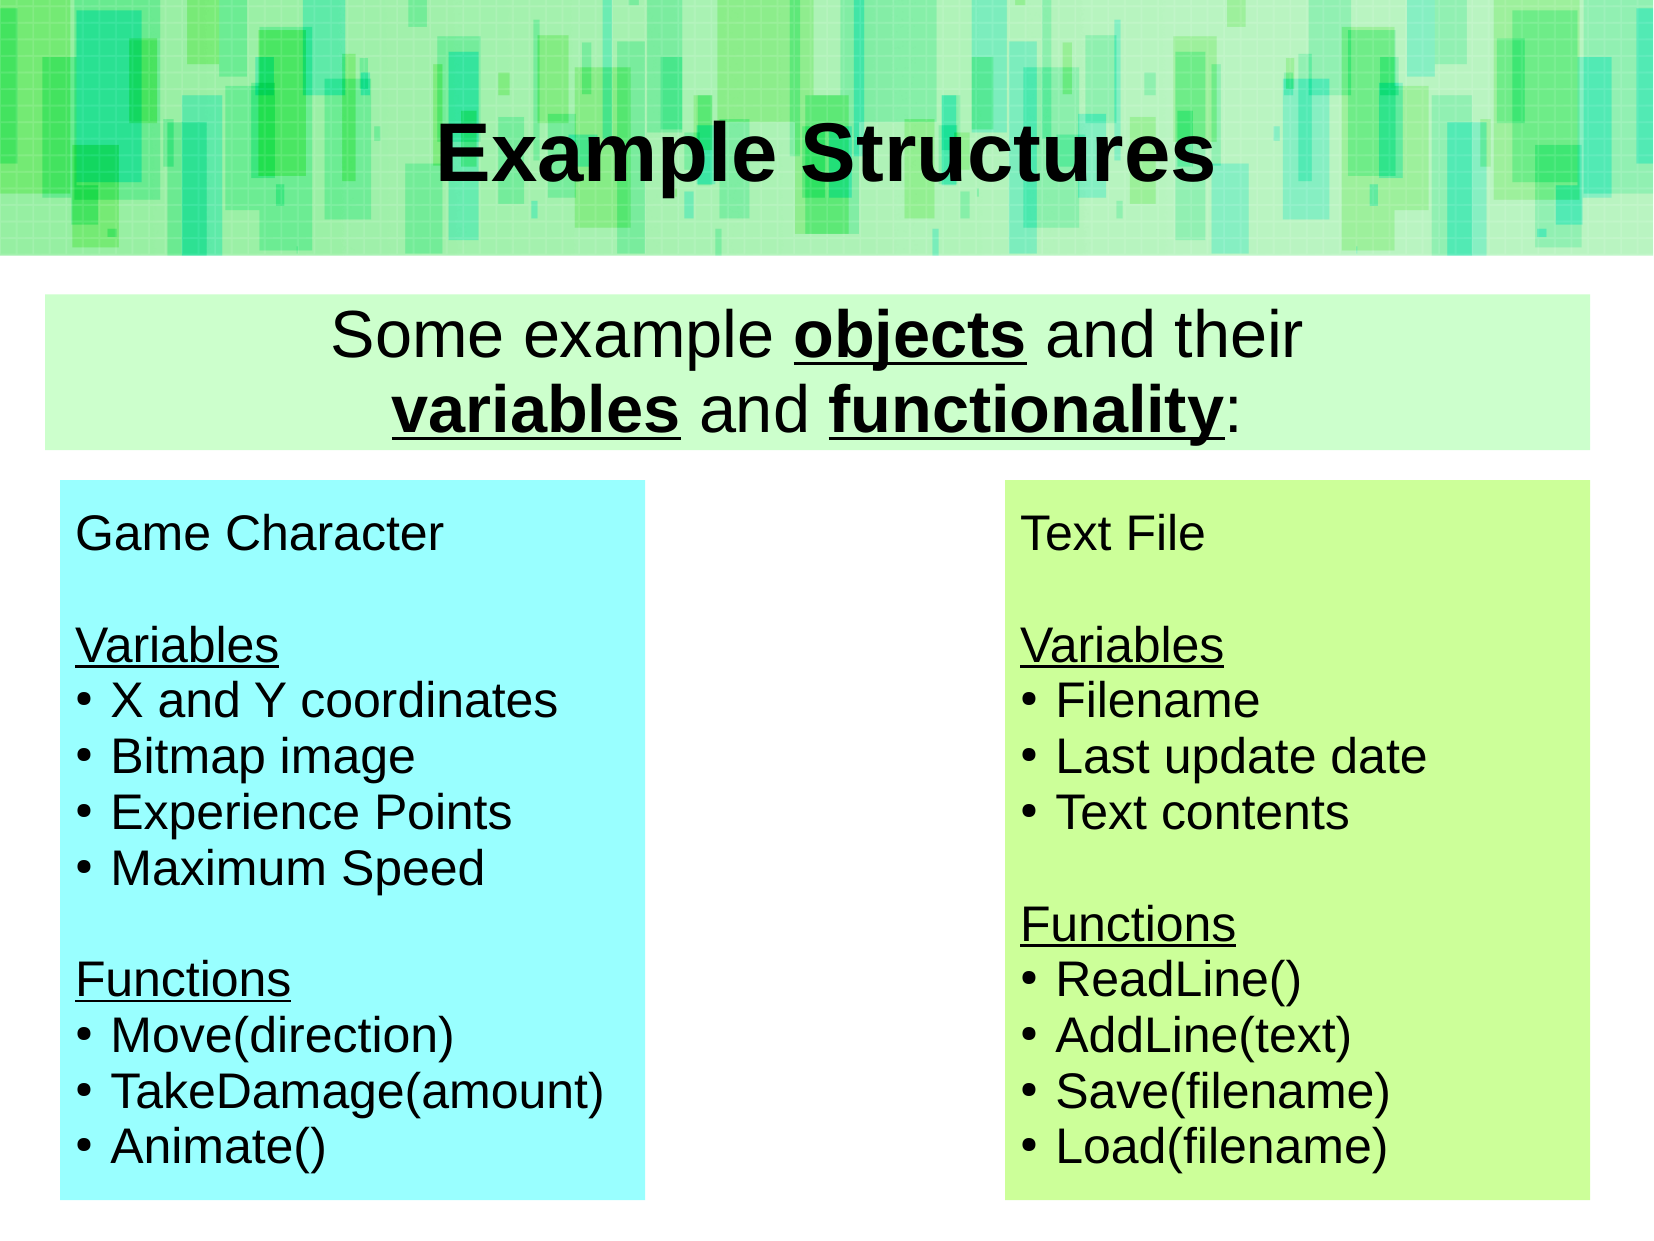

# Example Structures
Some example objects and their
variables and functionality:
Game Character
Variables
X and Y coordinates
Bitmap image
Experience Points
Maximum Speed
Functions
Move(direction)
TakeDamage(amount)
Animate()
Text File
Variables
Filename
Last update date
Text contents
Functions
ReadLine()
AddLine(text)
Save(filename)
Load(filename)